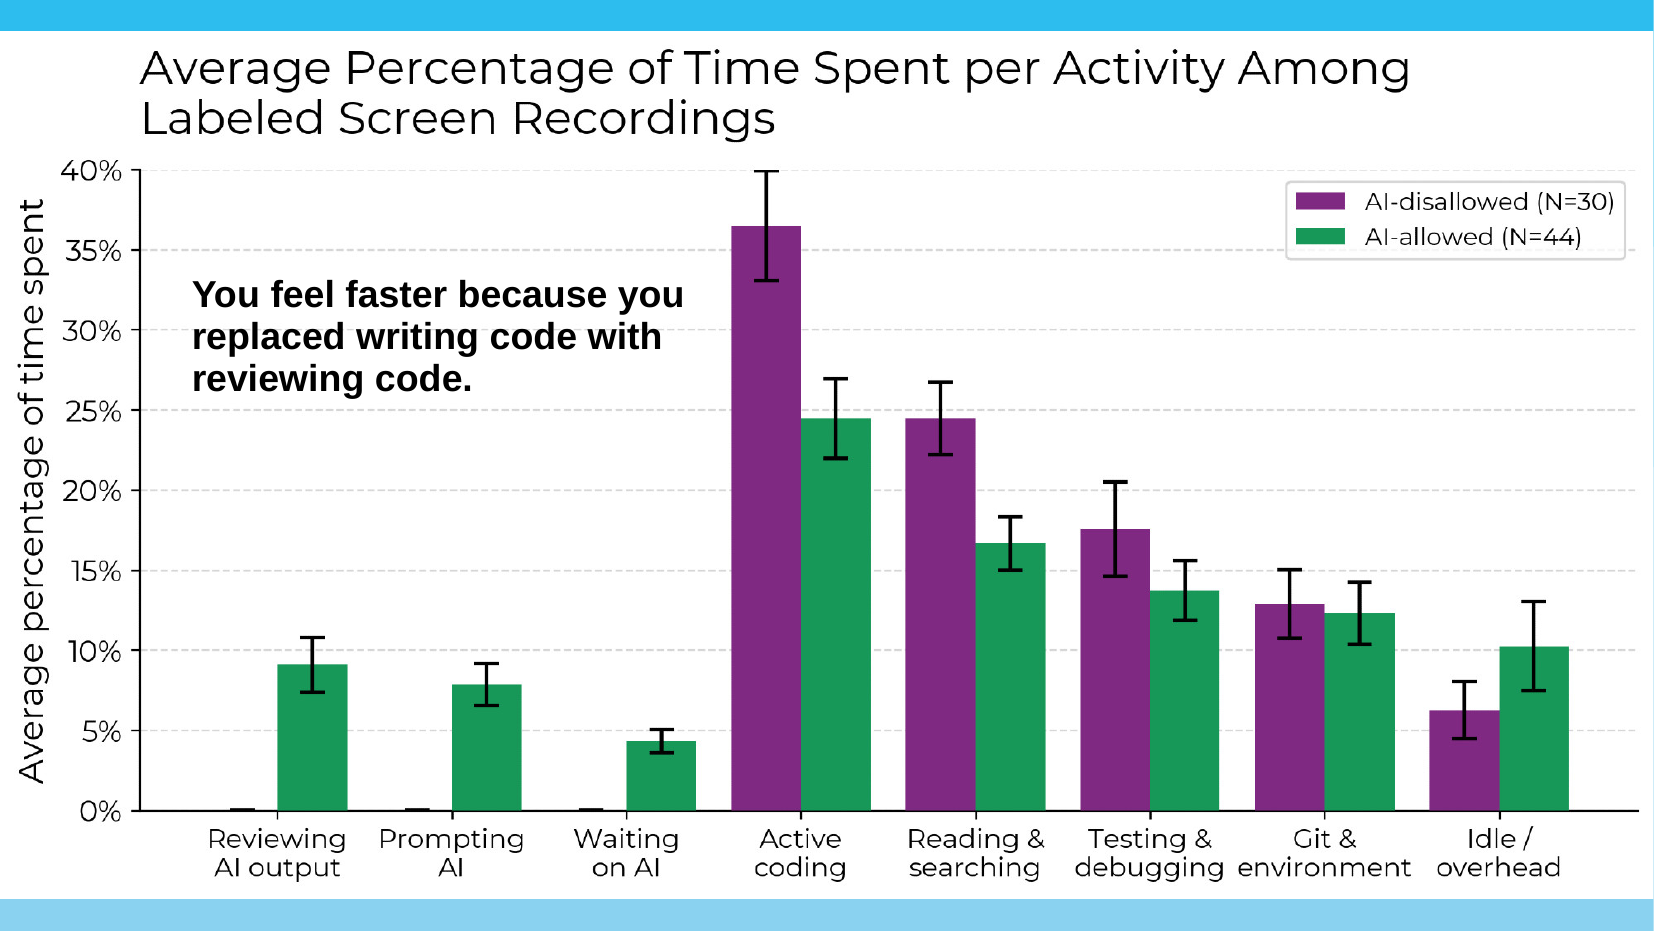

You feel faster because you replaced writing code with reviewing code.